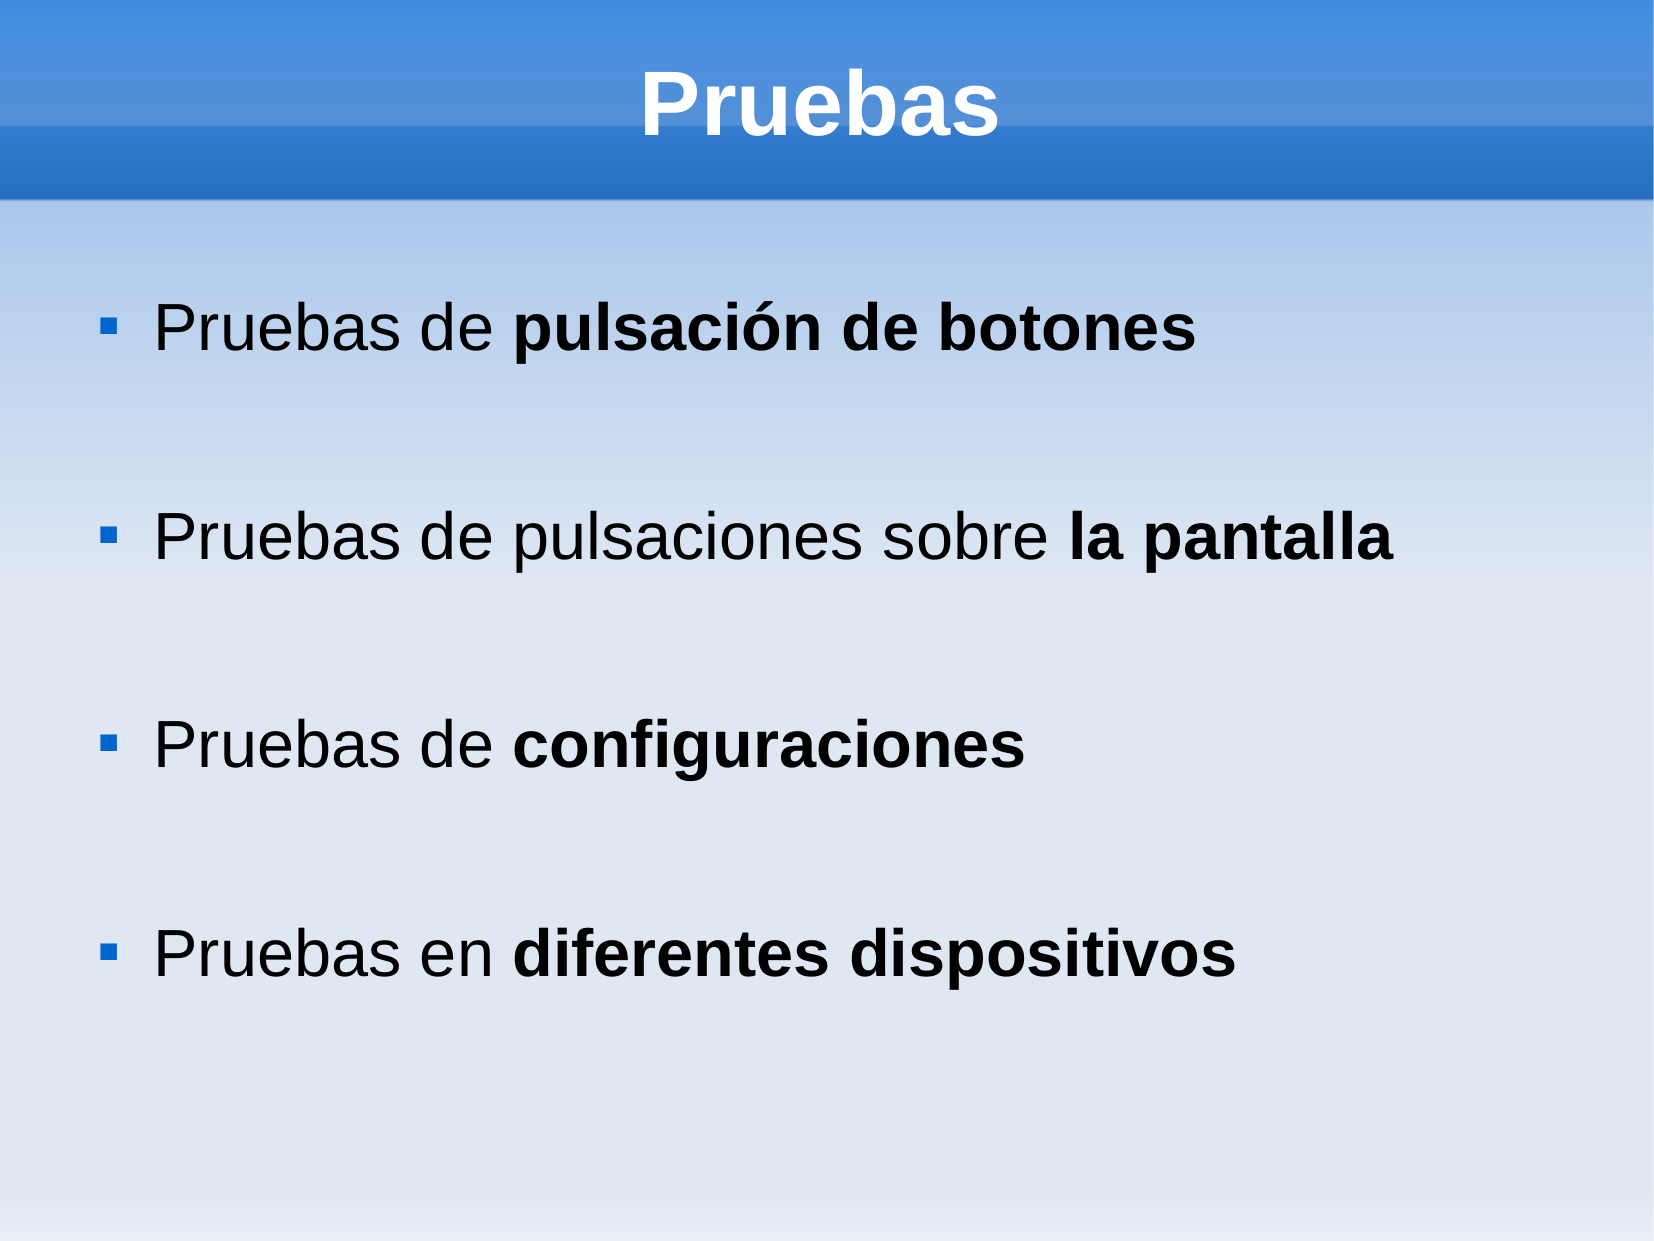

# Pruebas
Pruebas de pulsación de botones
Pruebas de pulsaciones sobre la pantalla
Pruebas de configuraciones
Pruebas en diferentes dispositivos